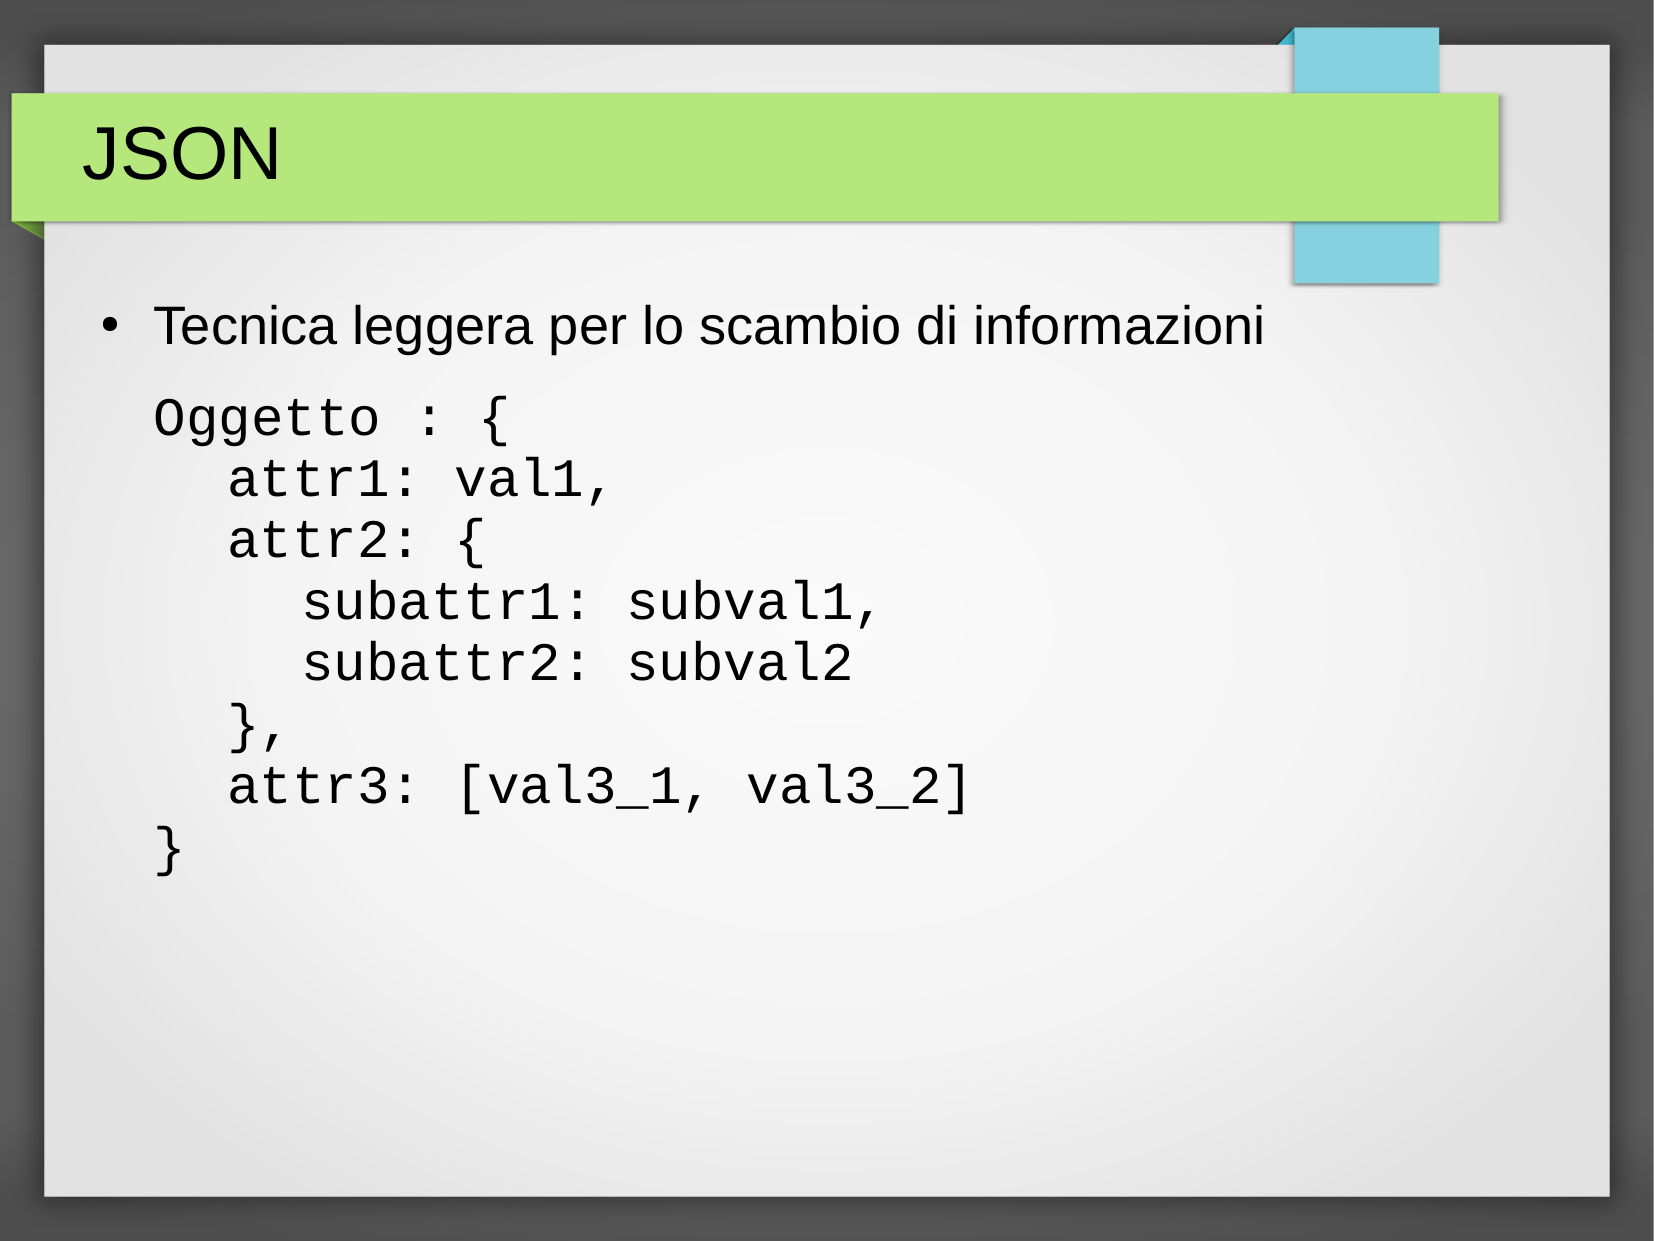

# JSON
Tecnica leggera per lo scambio di informazioni
Oggetto : {
	attr1: val1,
	attr2: {
		subattr1: subval1,
		subattr2: subval2
	},
	attr3: [val3_1, val3_2]
}